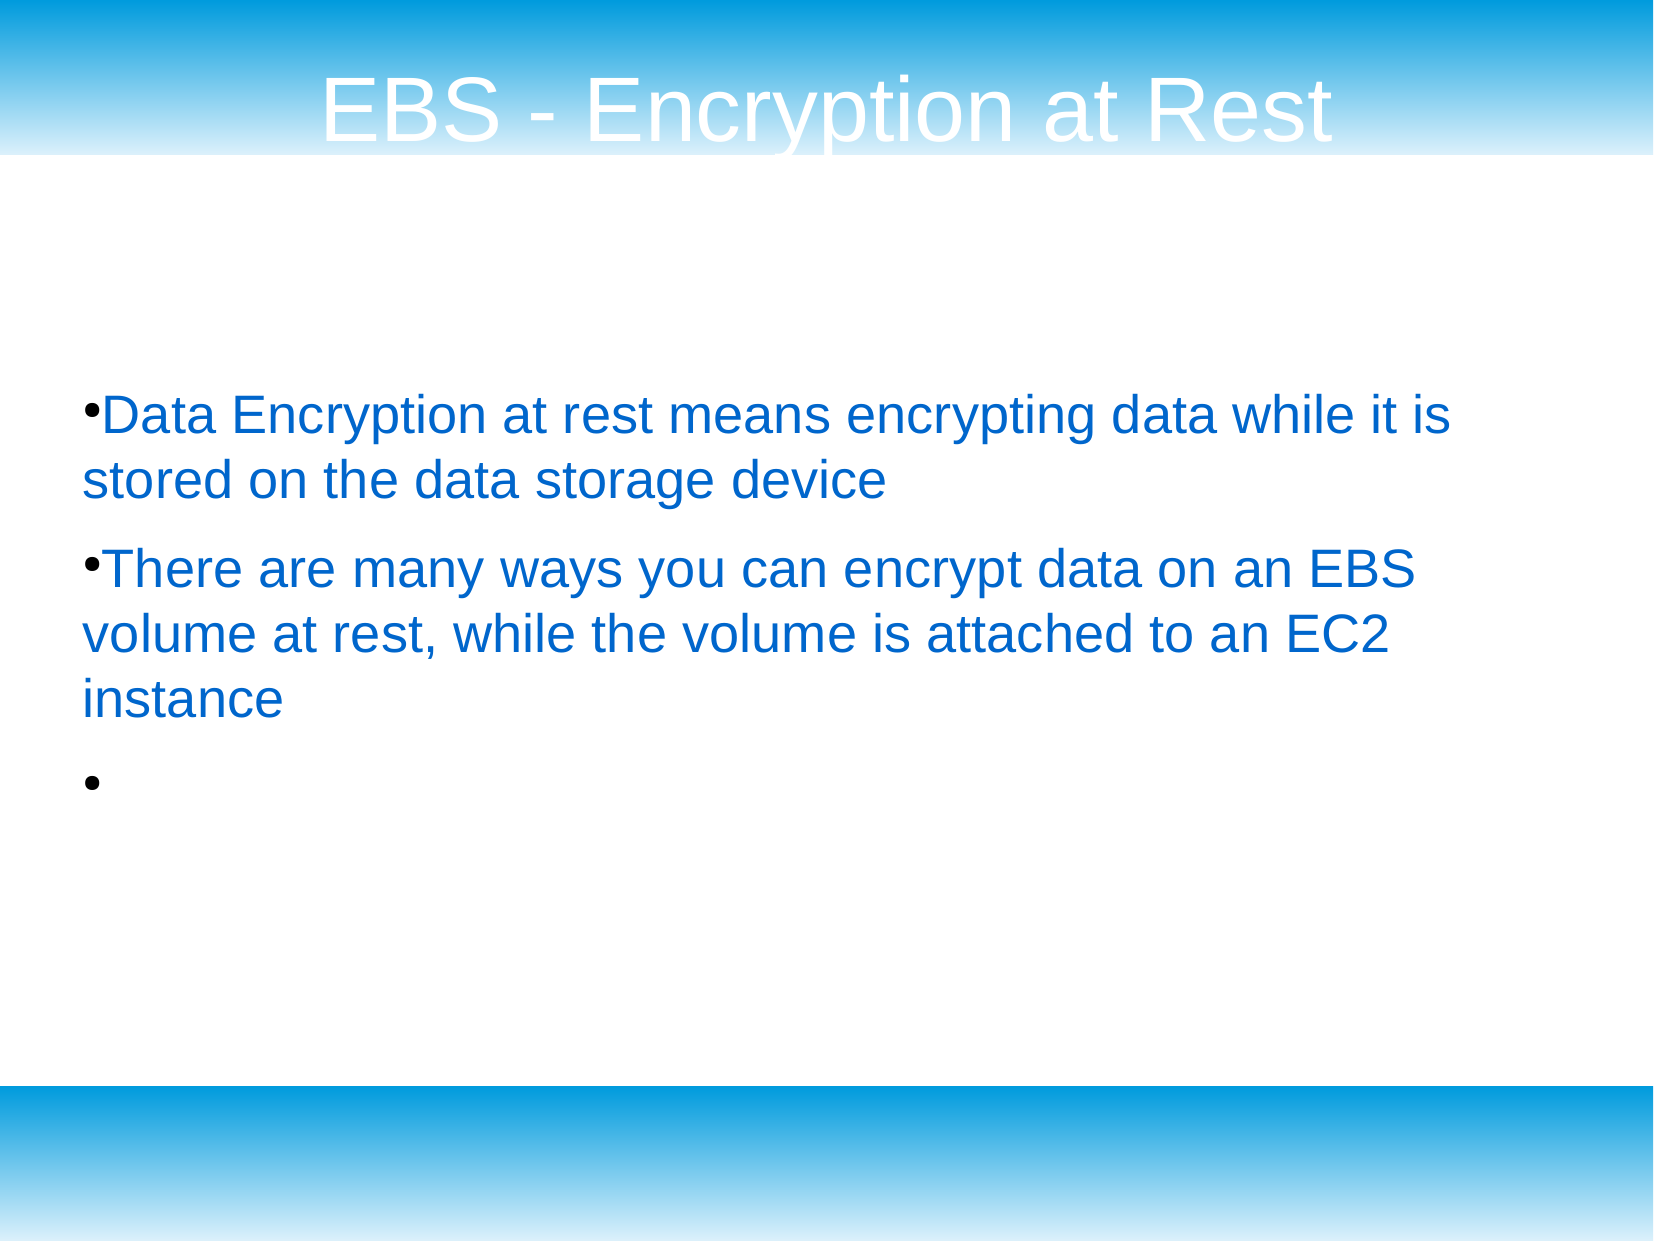

# EBS - Encryption at Rest
Data Encryption at rest means encrypting data while it is stored on the data storage device
There are many ways you can encrypt data on an EBS volume at rest, while the volume is attached to an EC2 instance